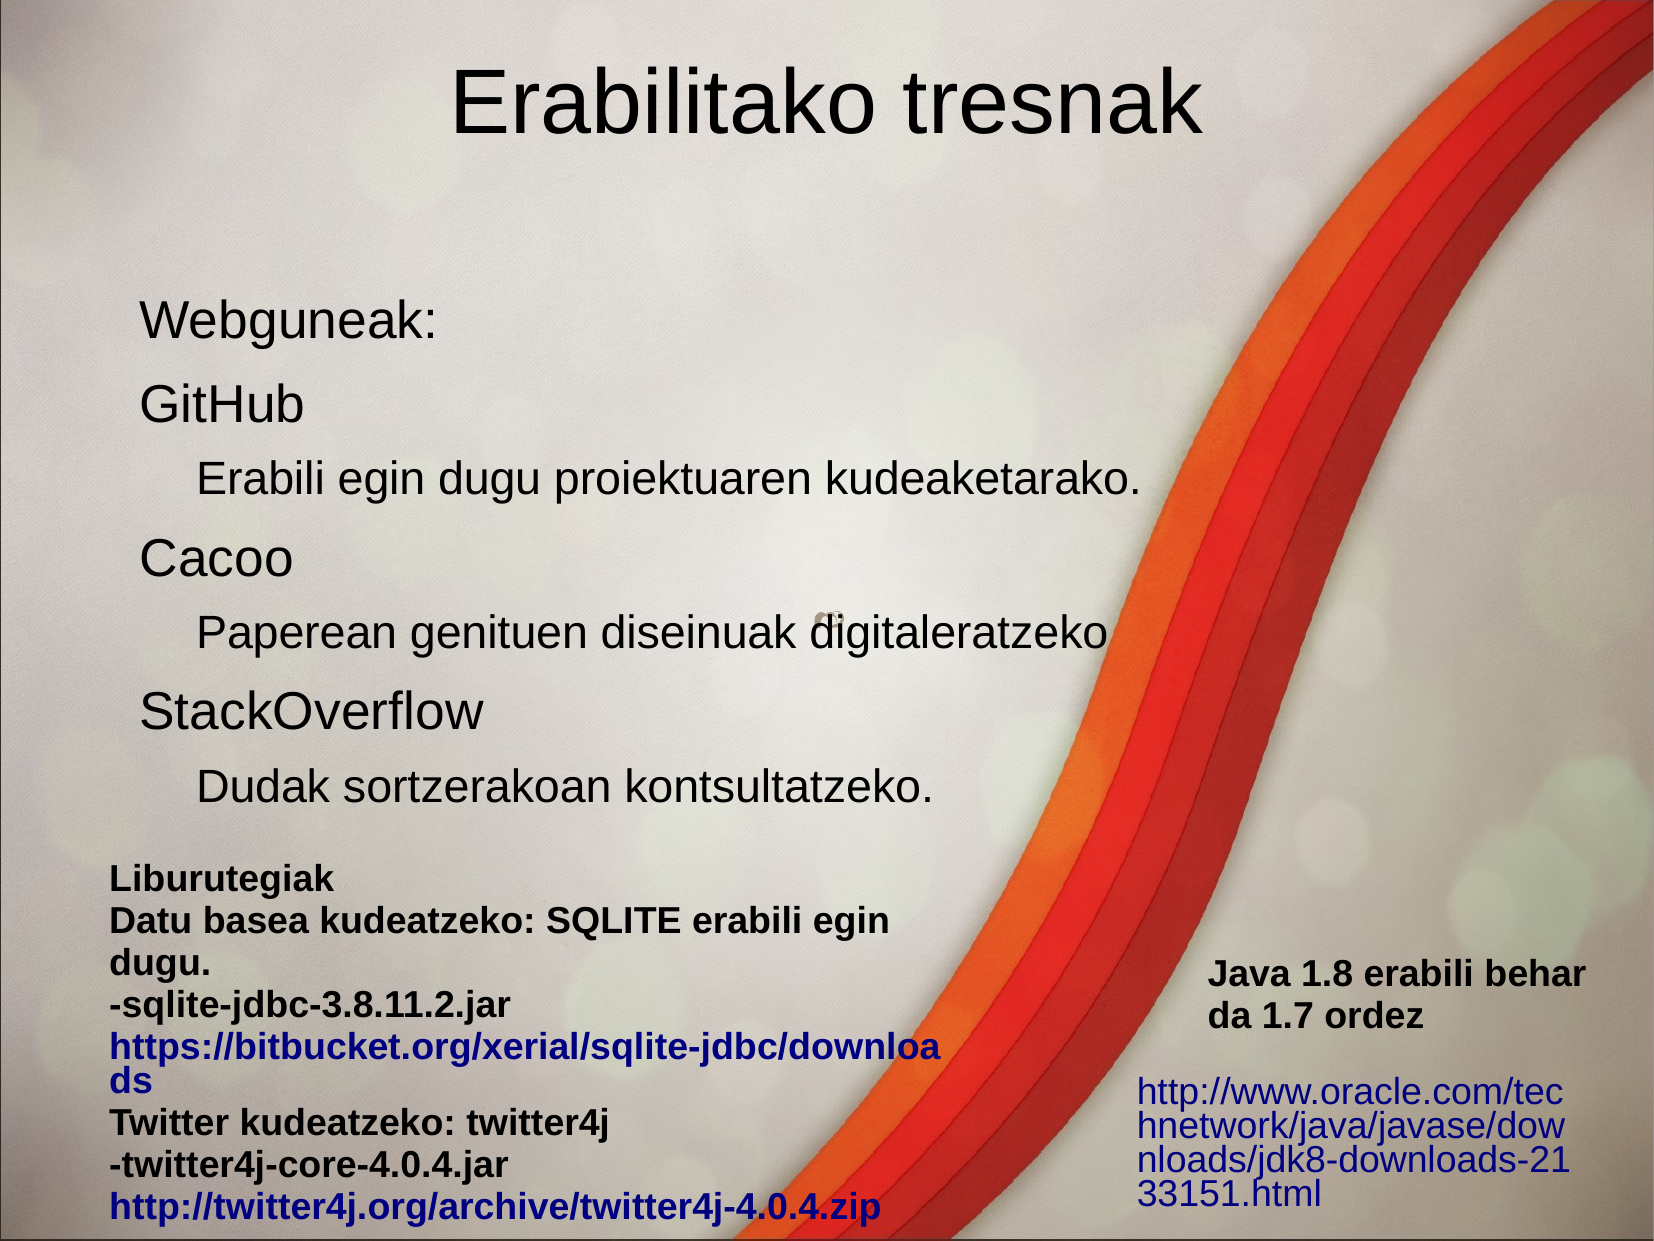

# Erabilitako tresnak
Webguneak:
GitHub
Erabili egin dugu proiektuaren kudeaketarako.
Cacoo
Paperean genituen diseinuak digitaleratzeko
StackOverflow
Dudak sortzerakoan kontsultatzeko.
Liburutegiak
Datu basea kudeatzeko: SQLITE erabili egin dugu.
-sqlite-jdbc-3.8.11.2.jar
https://bitbucket.org/xerial/sqlite-jdbc/downloads
Twitter kudeatzeko: twitter4j
-twitter4j-core-4.0.4.jar
http://twitter4j.org/archive/twitter4j-4.0.4.zip
Java 1.8 erabili behar da 1.7 ordez
http://www.oracle.com/technetwork/java/javase/downloads/jdk8-downloads-2133151.html